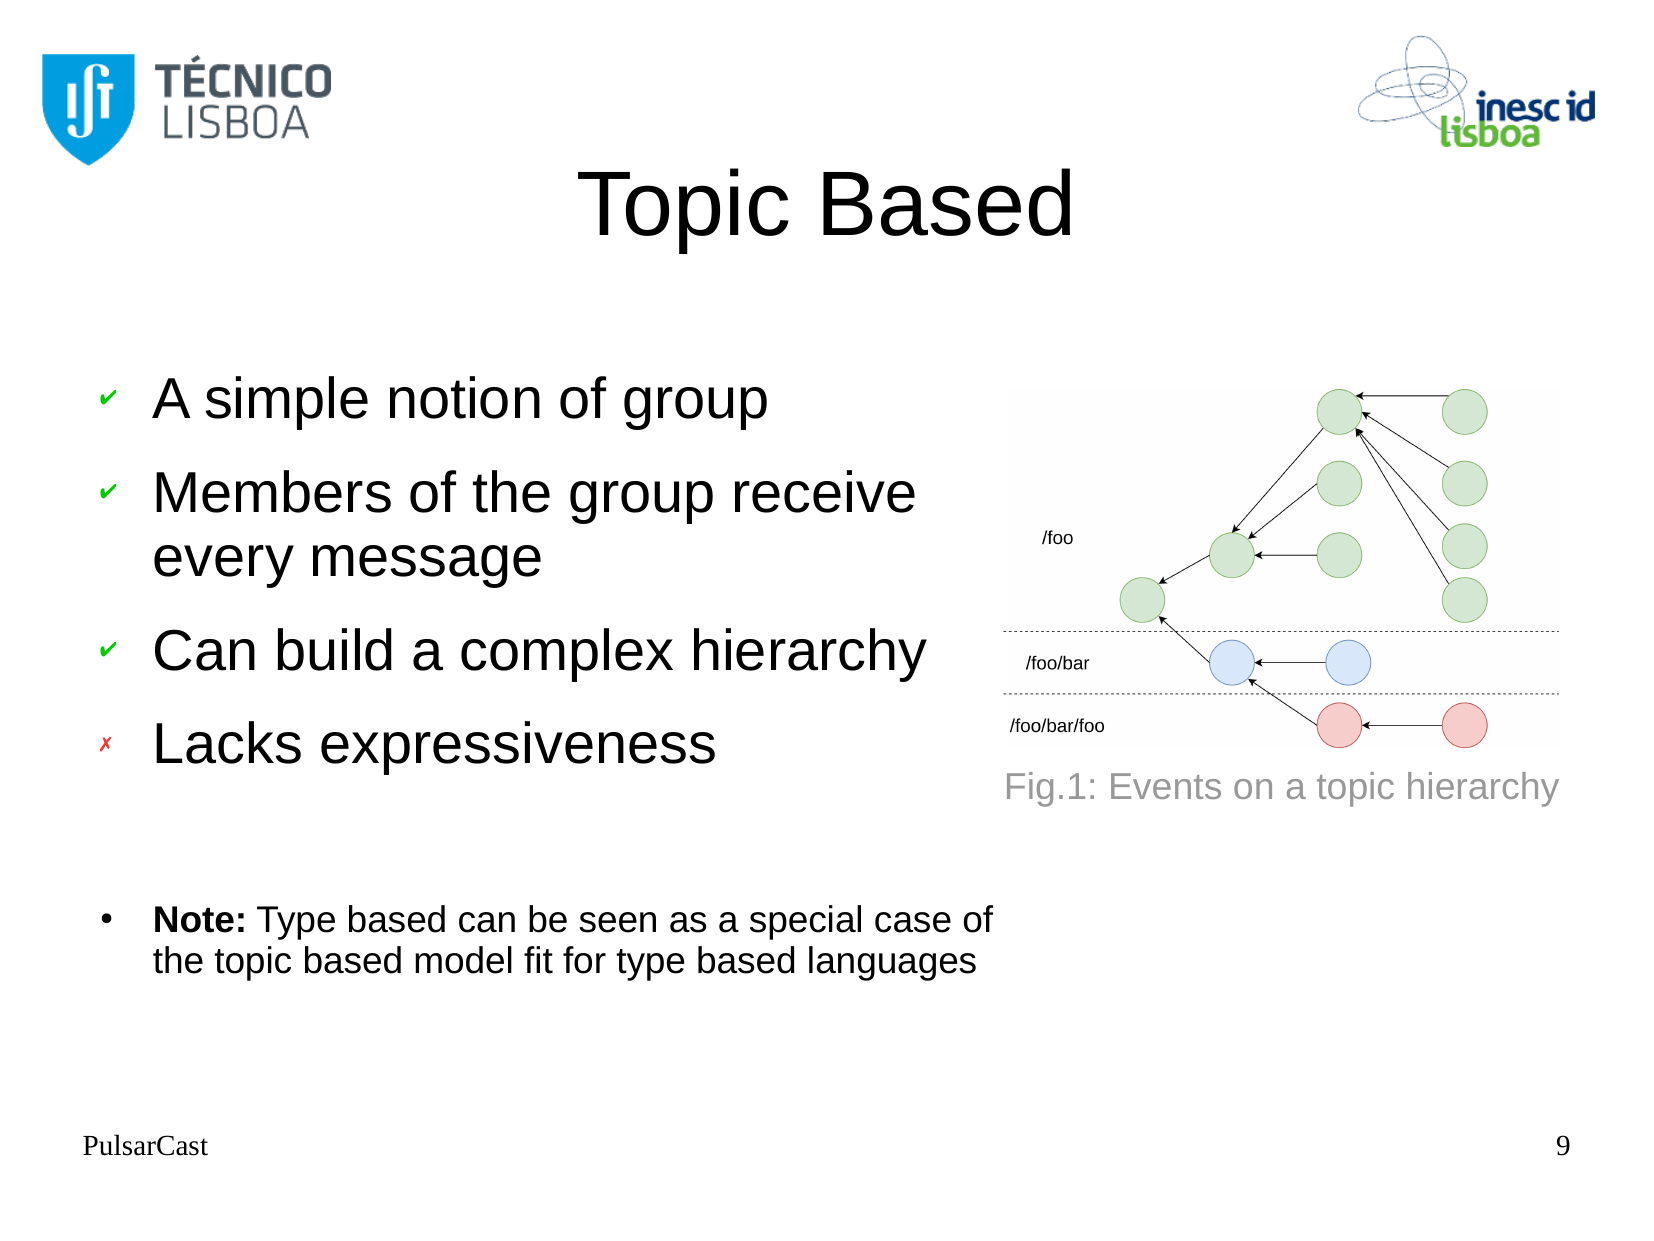

# Topic Based
A simple notion of group
Members of the group receive every message
Can build a complex hierarchy
Lacks expressiveness
Note: Type based can be seen as a special case of the topic based model fit for type based languages
PulsarCast
9